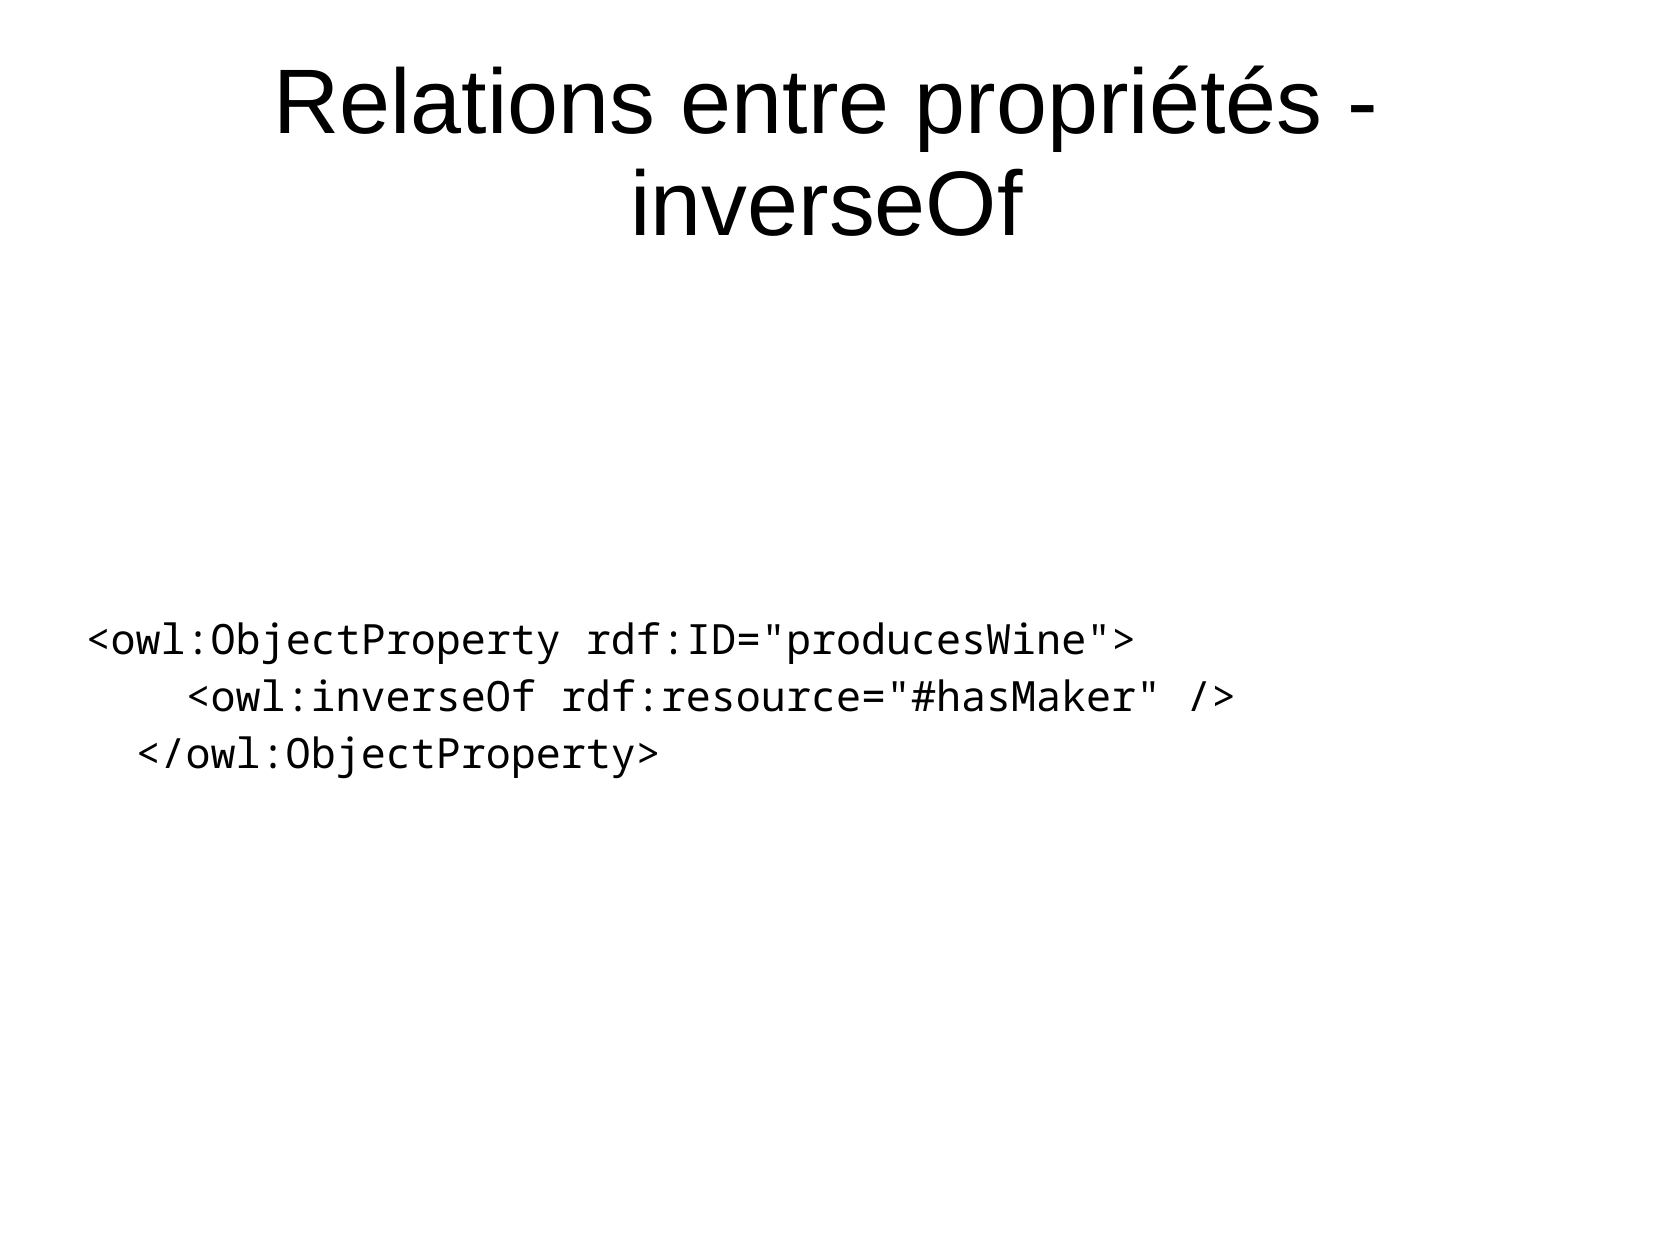

# Relations entre propriétés - inverseOf
<owl:ObjectProperty rdf:ID="producesWine">
 <owl:inverseOf rdf:resource="#hasMaker" />
 </owl:ObjectProperty>